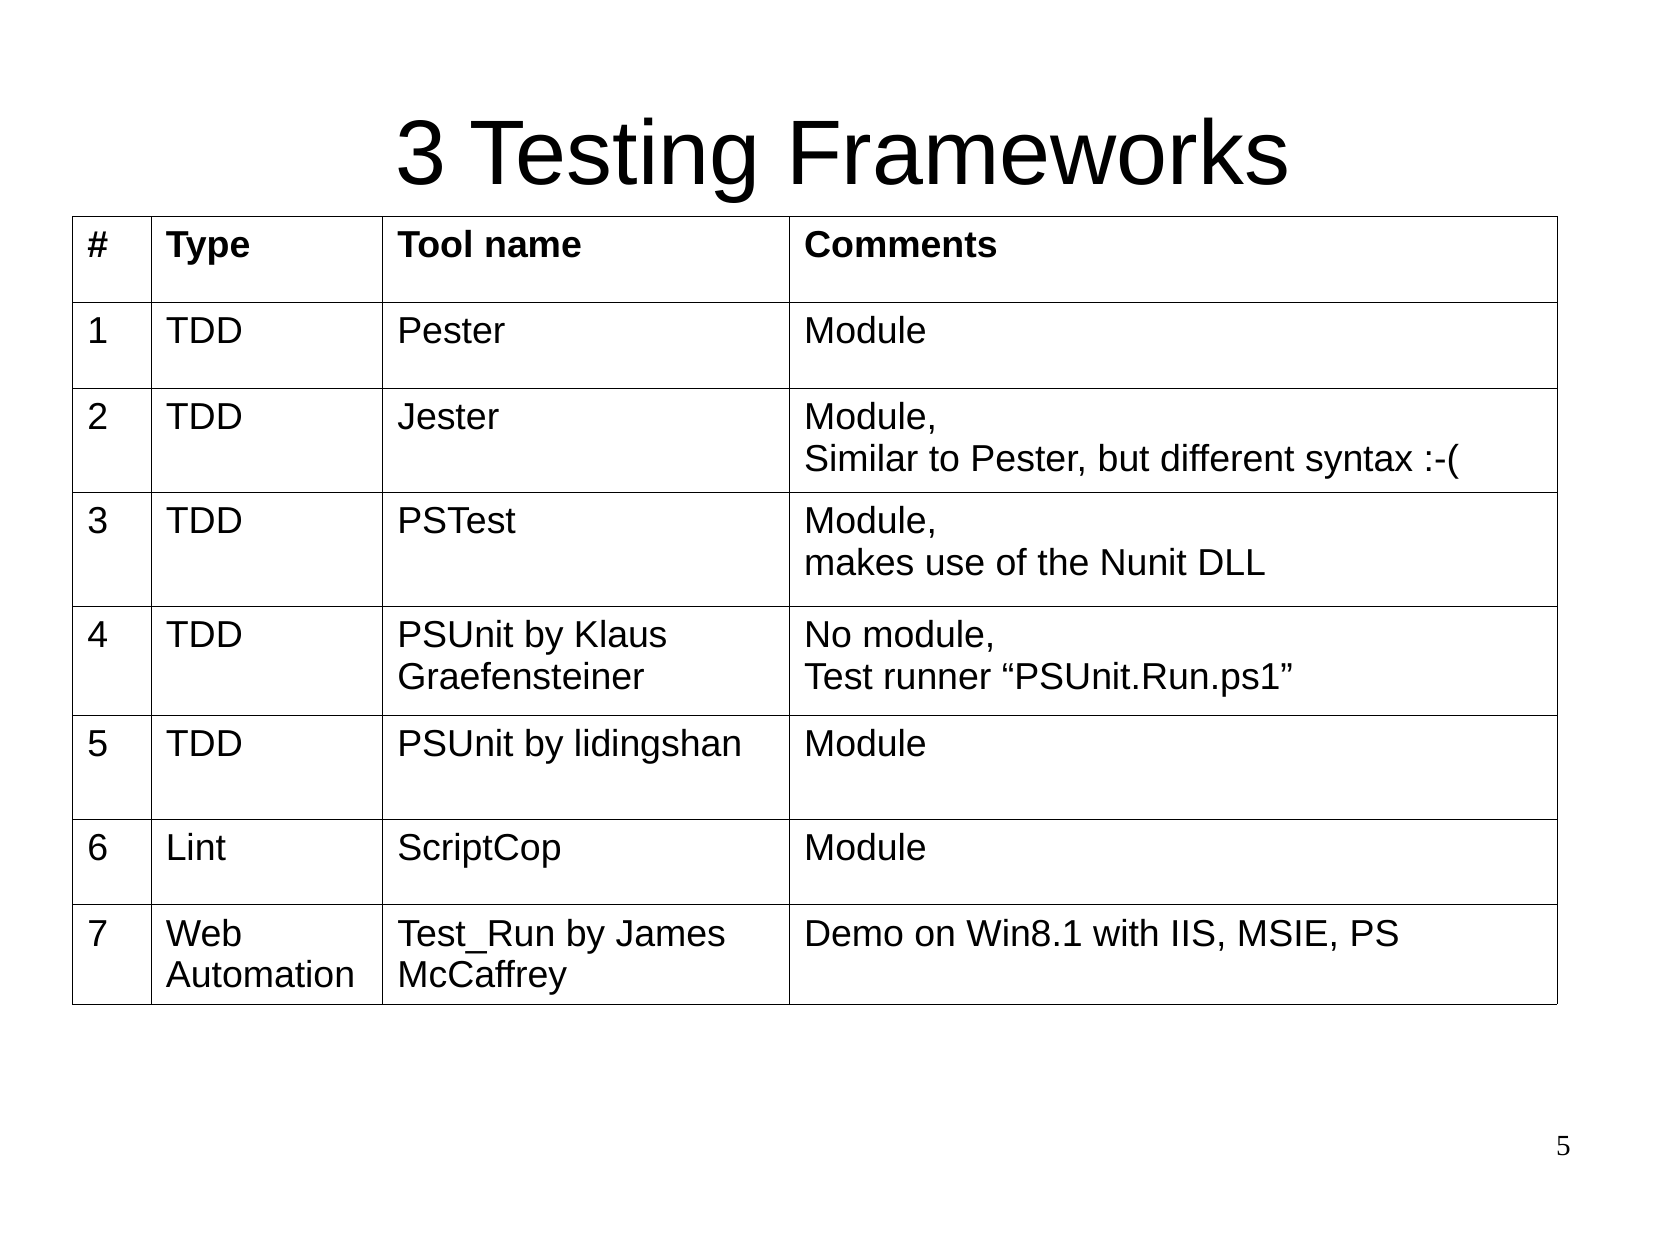

# 3 Testing Frameworks
| # | Type | Tool name | Comments |
| --- | --- | --- | --- |
| 1 | TDD | Pester | Module |
| 2 | TDD | Jester | Module, Similar to Pester, but different syntax :-( |
| 3 | TDD | PSTest | Module, makes use of the Nunit DLL |
| 4 | TDD | PSUnit by Klaus Graefensteiner | No module, Test runner “PSUnit.Run.ps1” |
| 5 | TDD | PSUnit by lidingshan | Module |
| 6 | Lint | ScriptCop | Module |
| 7 | Web Automation | Test\_Run by James McCaffrey | Demo on Win8.1 with IIS, MSIE, PS |
5